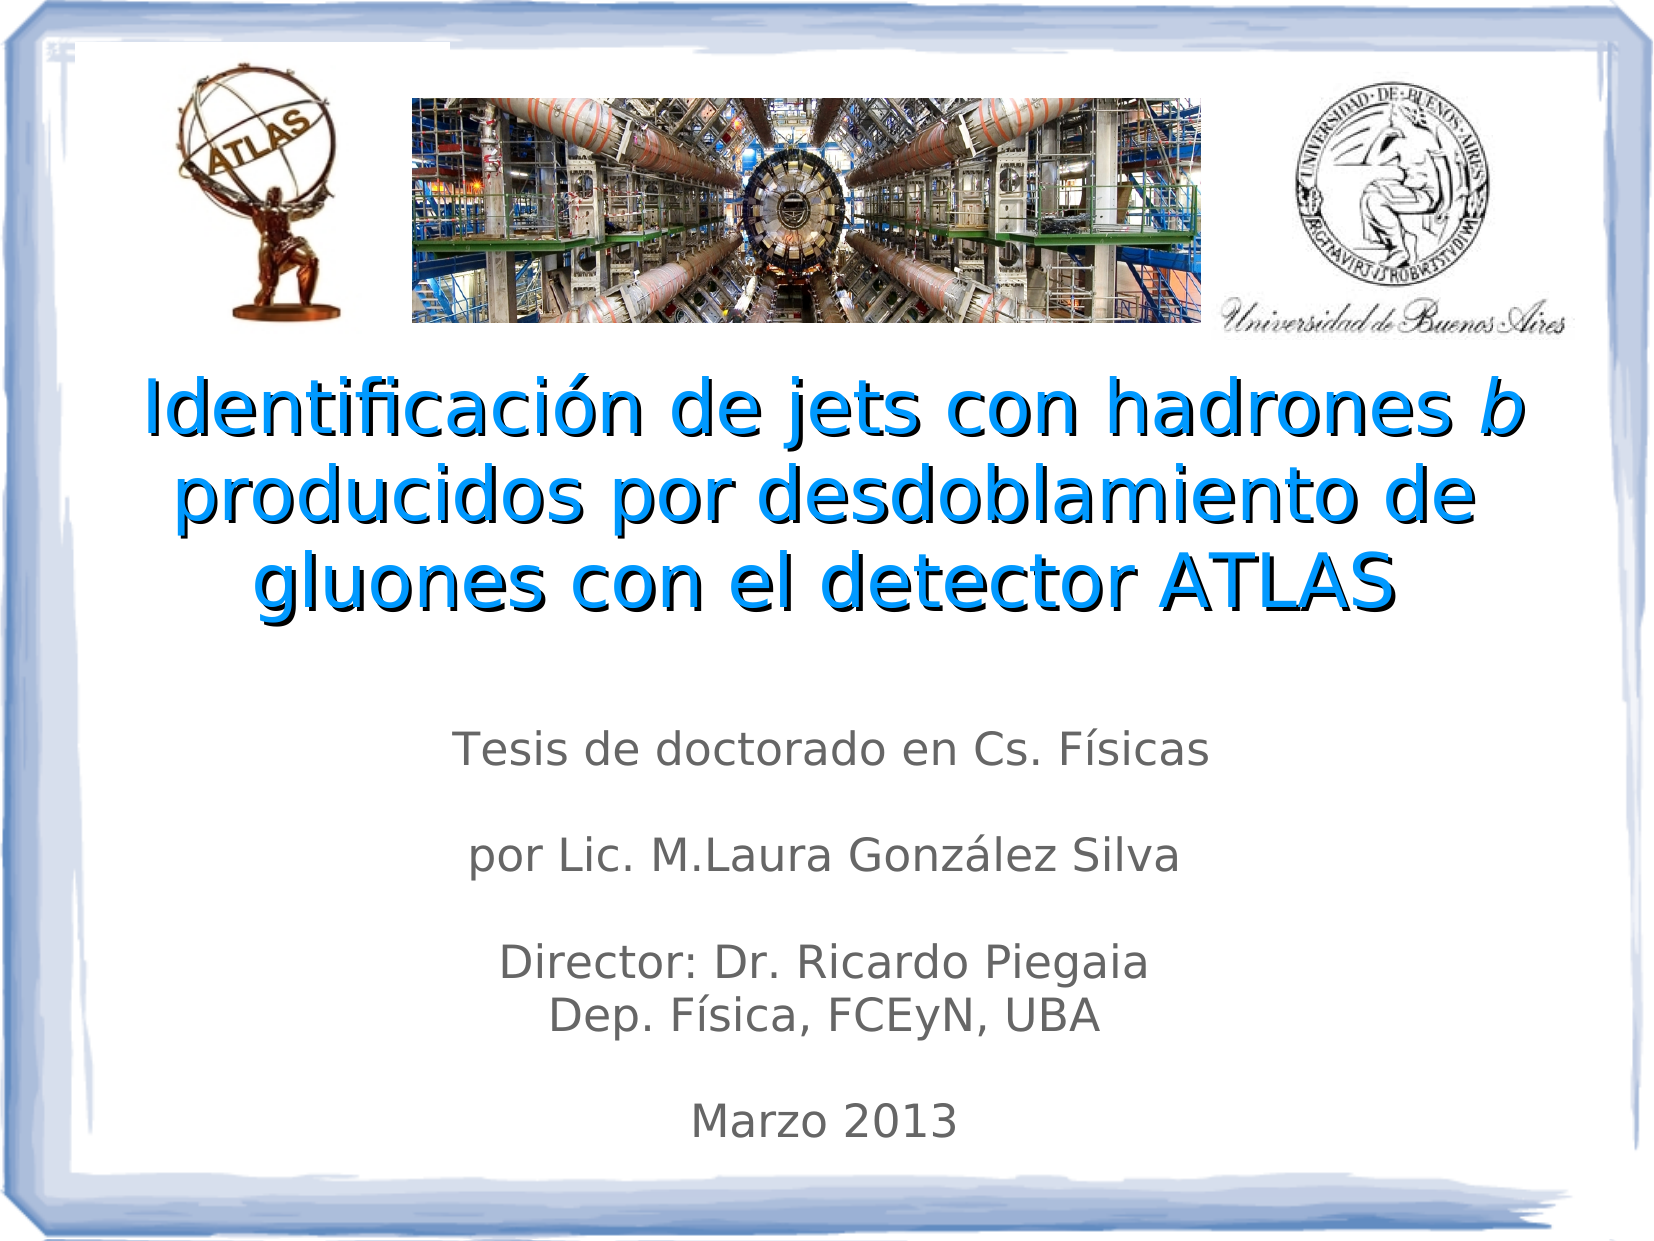

# Identificación de jets con hadrones b producidos por desdoblamiento de gluones con el detector ATLAS Tesis de doctorado en Cs. Físicas por Lic. M.Laura González Silva Director: Dr. Ricardo Piegaia Dep. Física, FCEyN, UBA Marzo 2013